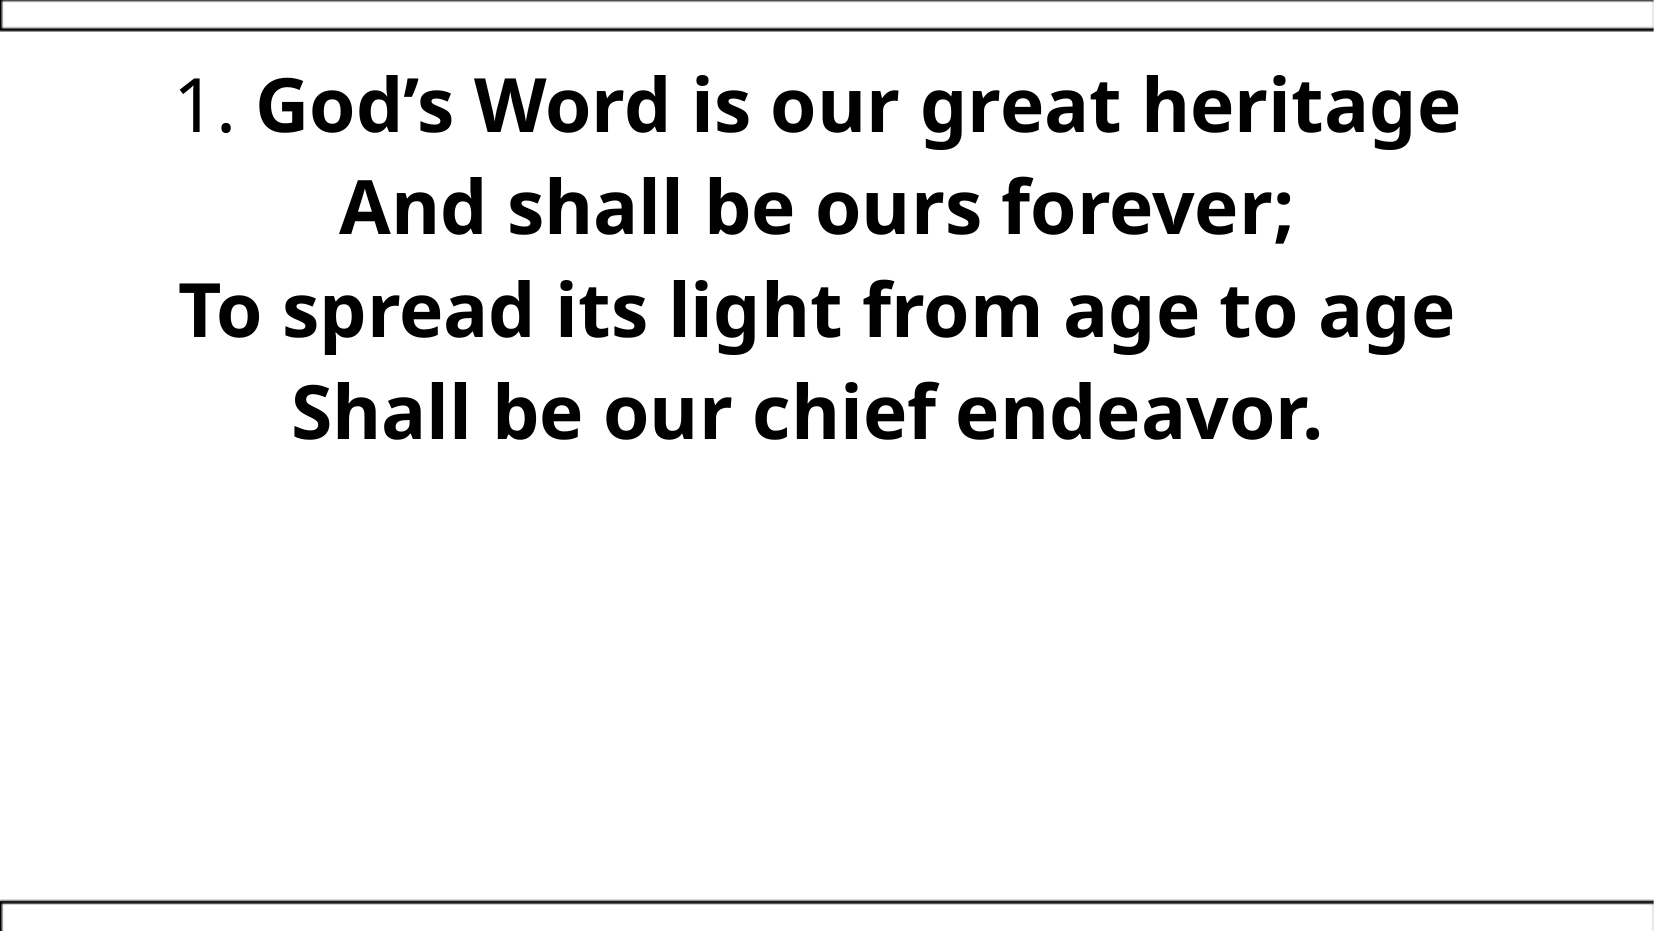

1. God’s Word is our great heritage
And shall be ours forever;
To spread its light from age to age
Shall be our chief endeavor.